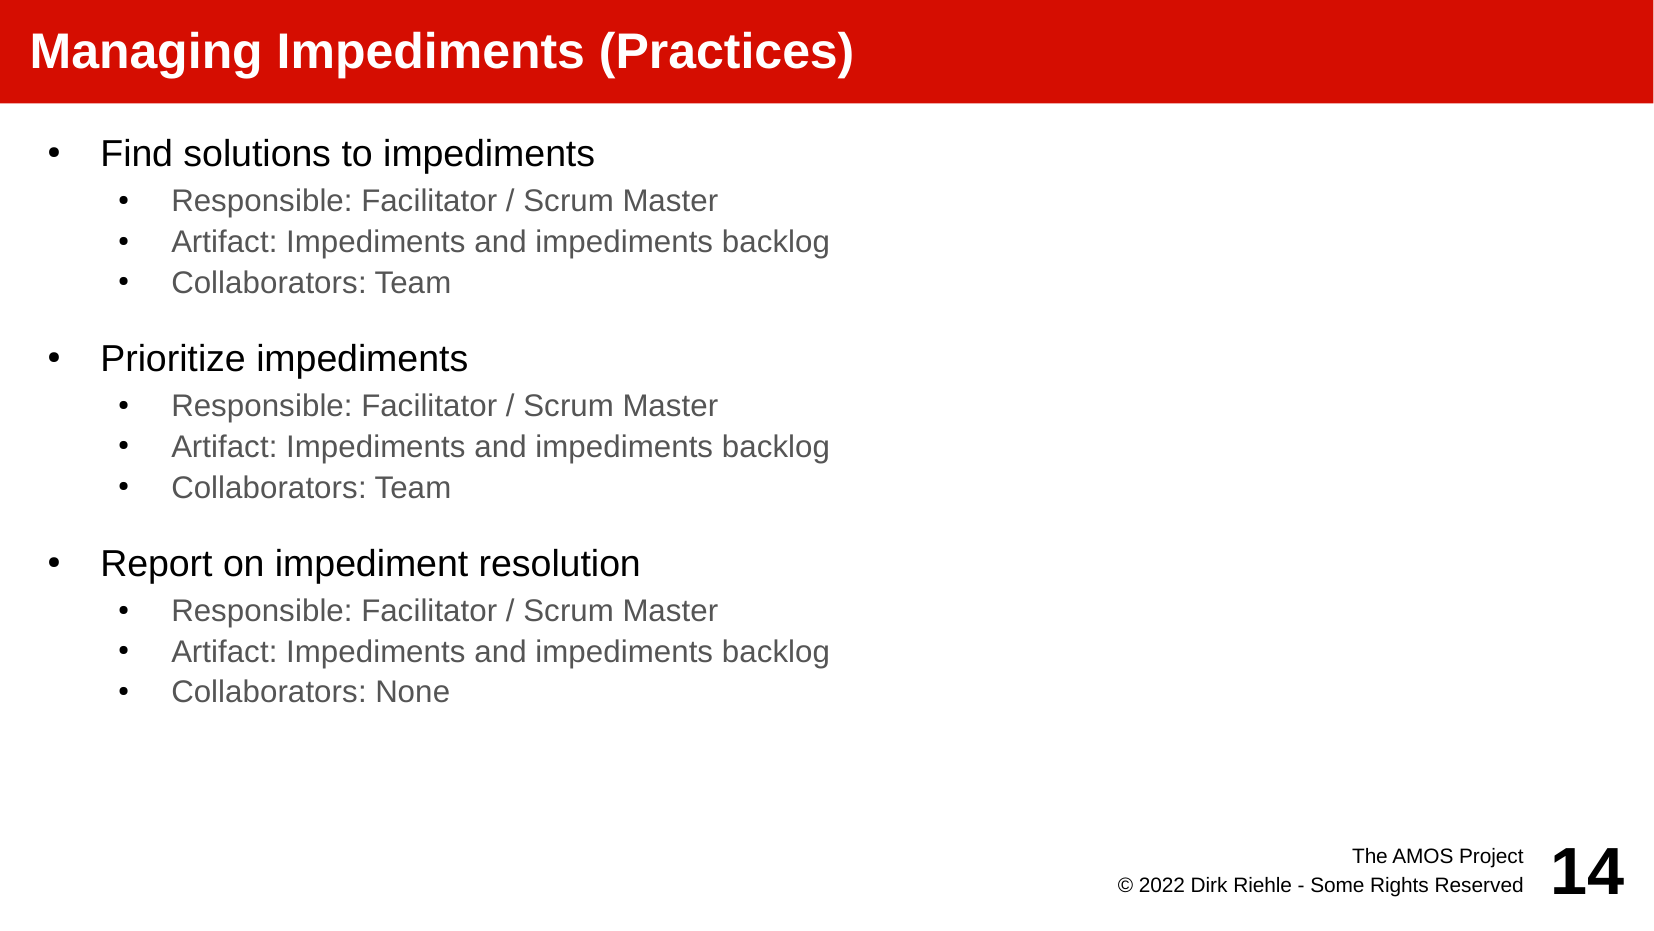

# Managing Impediments (Practices)
Find solutions to impediments
Responsible: Facilitator / Scrum Master
Artifact: Impediments and impediments backlog
Collaborators: Team
Prioritize impediments
Responsible: Facilitator / Scrum Master
Artifact: Impediments and impediments backlog
Collaborators: Team
Report on impediment resolution
Responsible: Facilitator / Scrum Master
Artifact: Impediments and impediments backlog
Collaborators: None
The AMOS Project
14
© 2022 Dirk Riehle - Some Rights Reserved